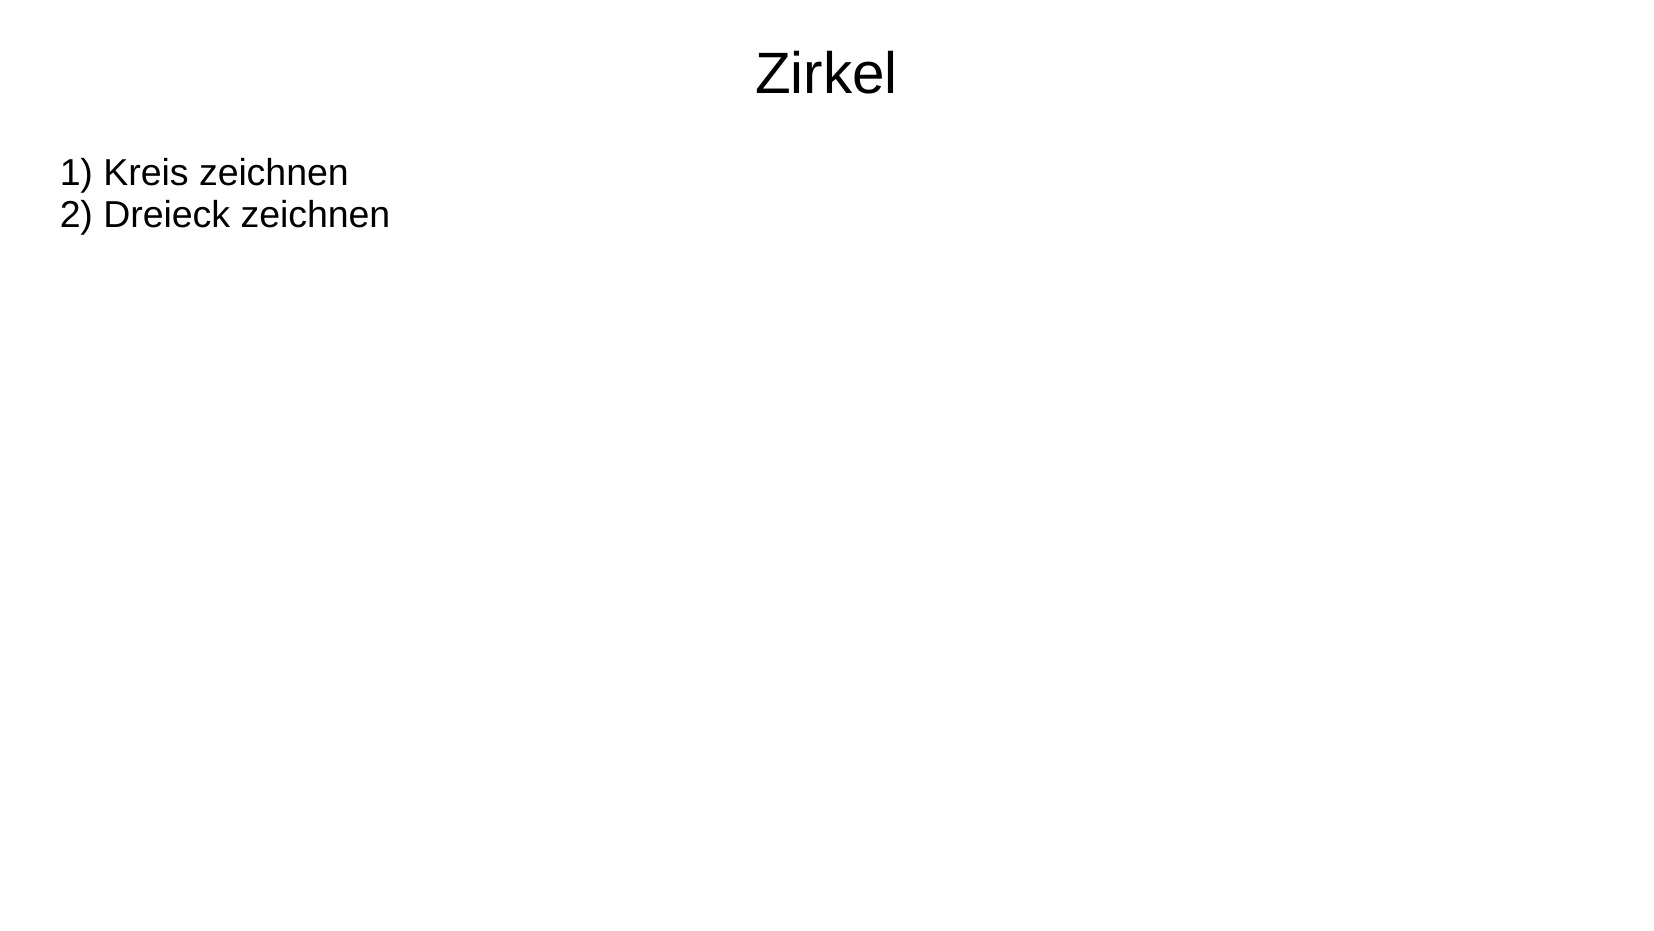

# Zirkel
1) Kreis zeichnen
2) Dreieck zeichnen